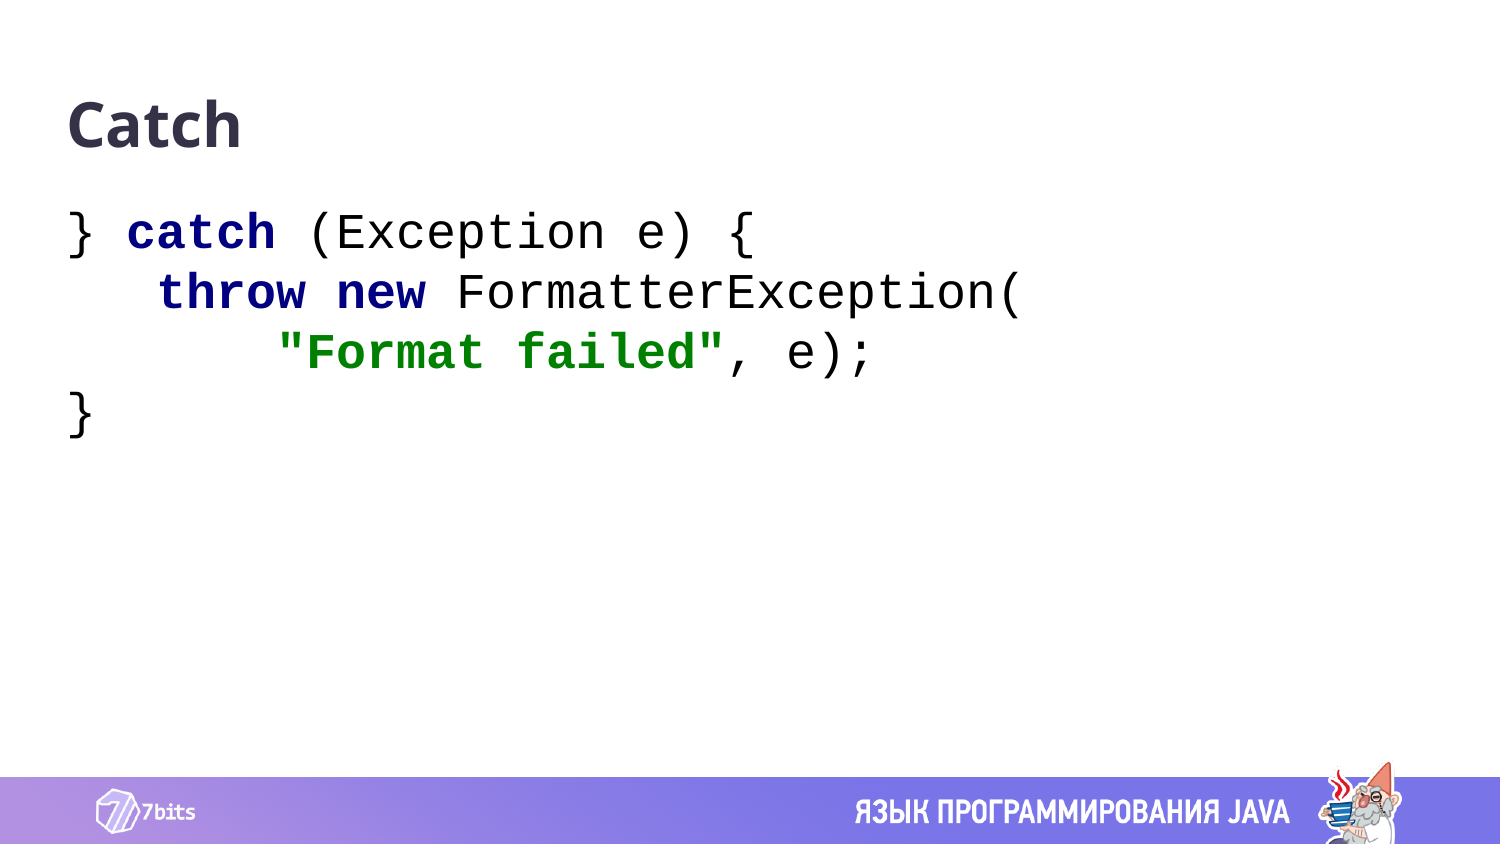

# Catch
} catch (Exception e) {
 throw new FormatterException(
 "Format failed", e);
}